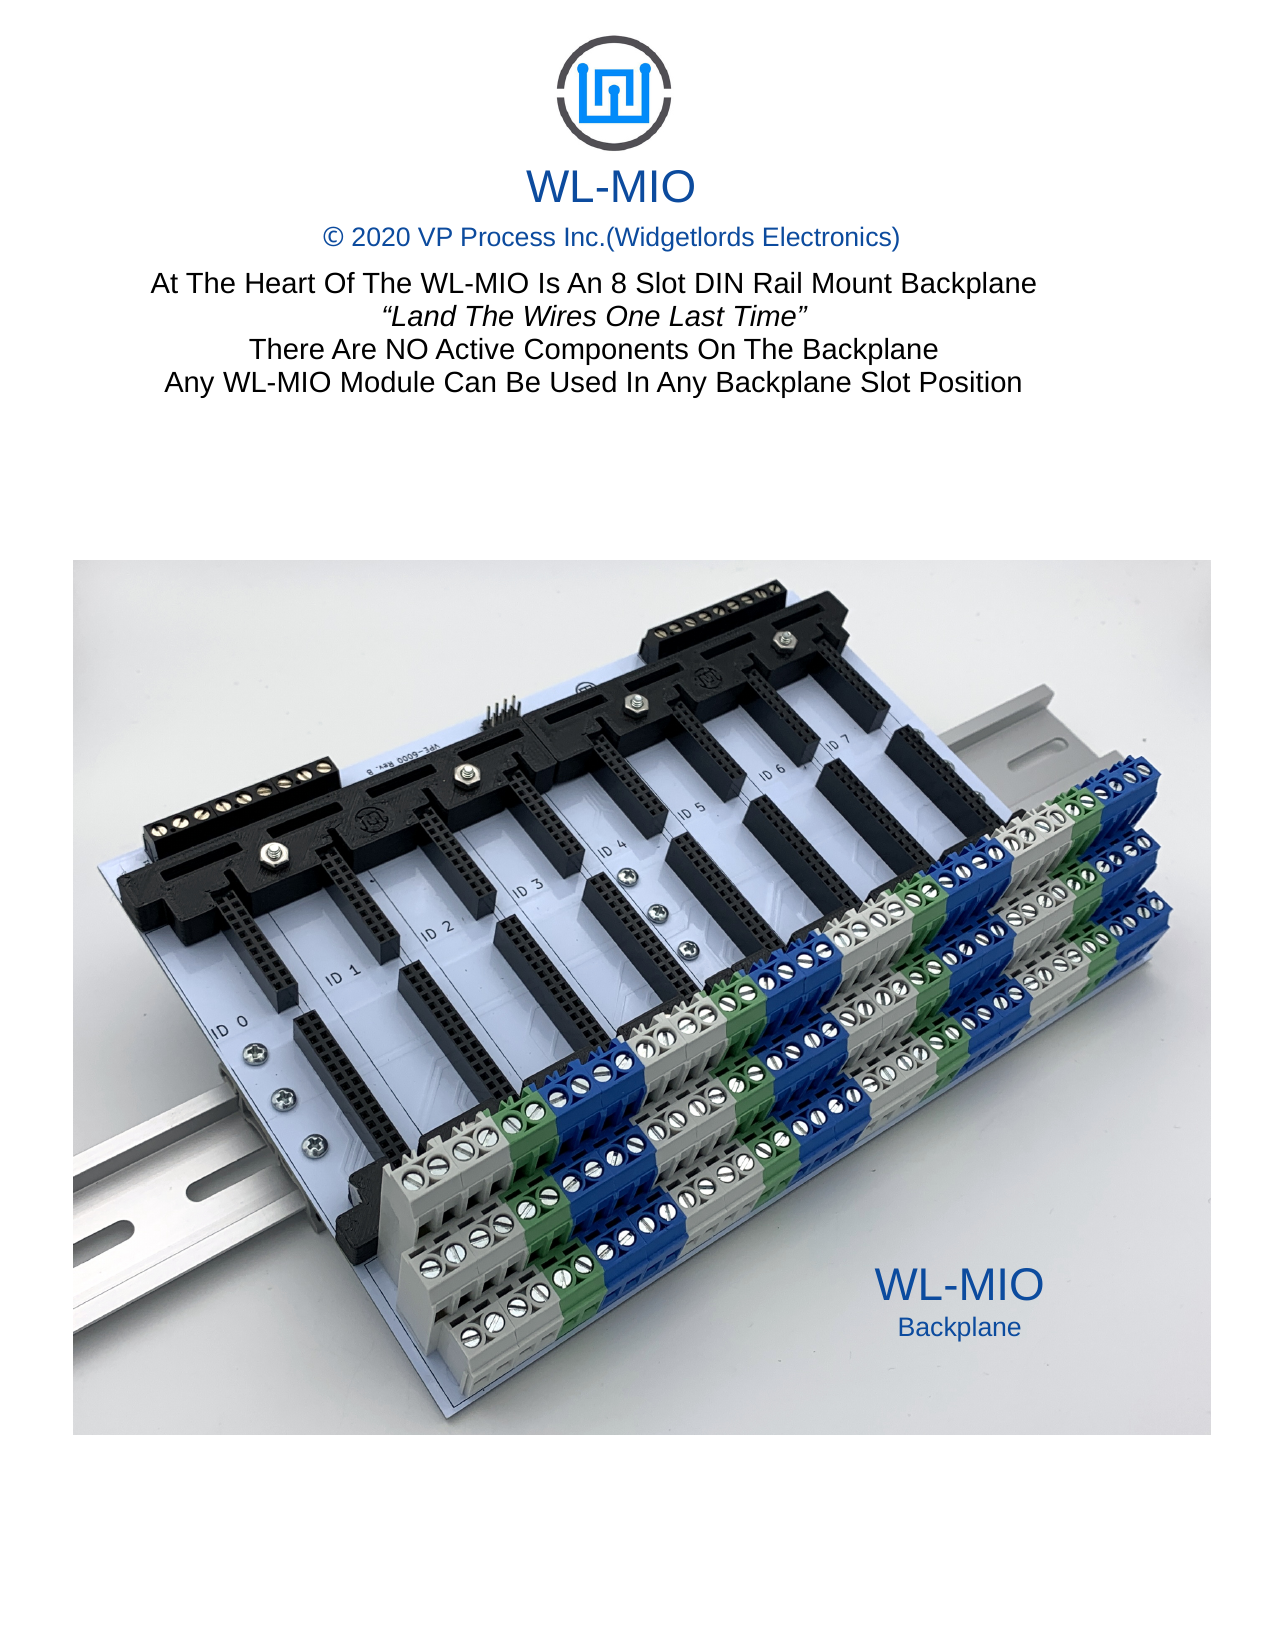

WL-MIO
© 2020 VP Process Inc.(Widgetlords Electronics)
At The Heart Of The WL-MIO Is An 8 Slot DIN Rail Mount Backplane
“Land The Wires One Last Time”
There Are NO Active Components On The Backplane
Any WL-MIO Module Can Be Used In Any Backplane Slot Position
WL-MIO
Backplane